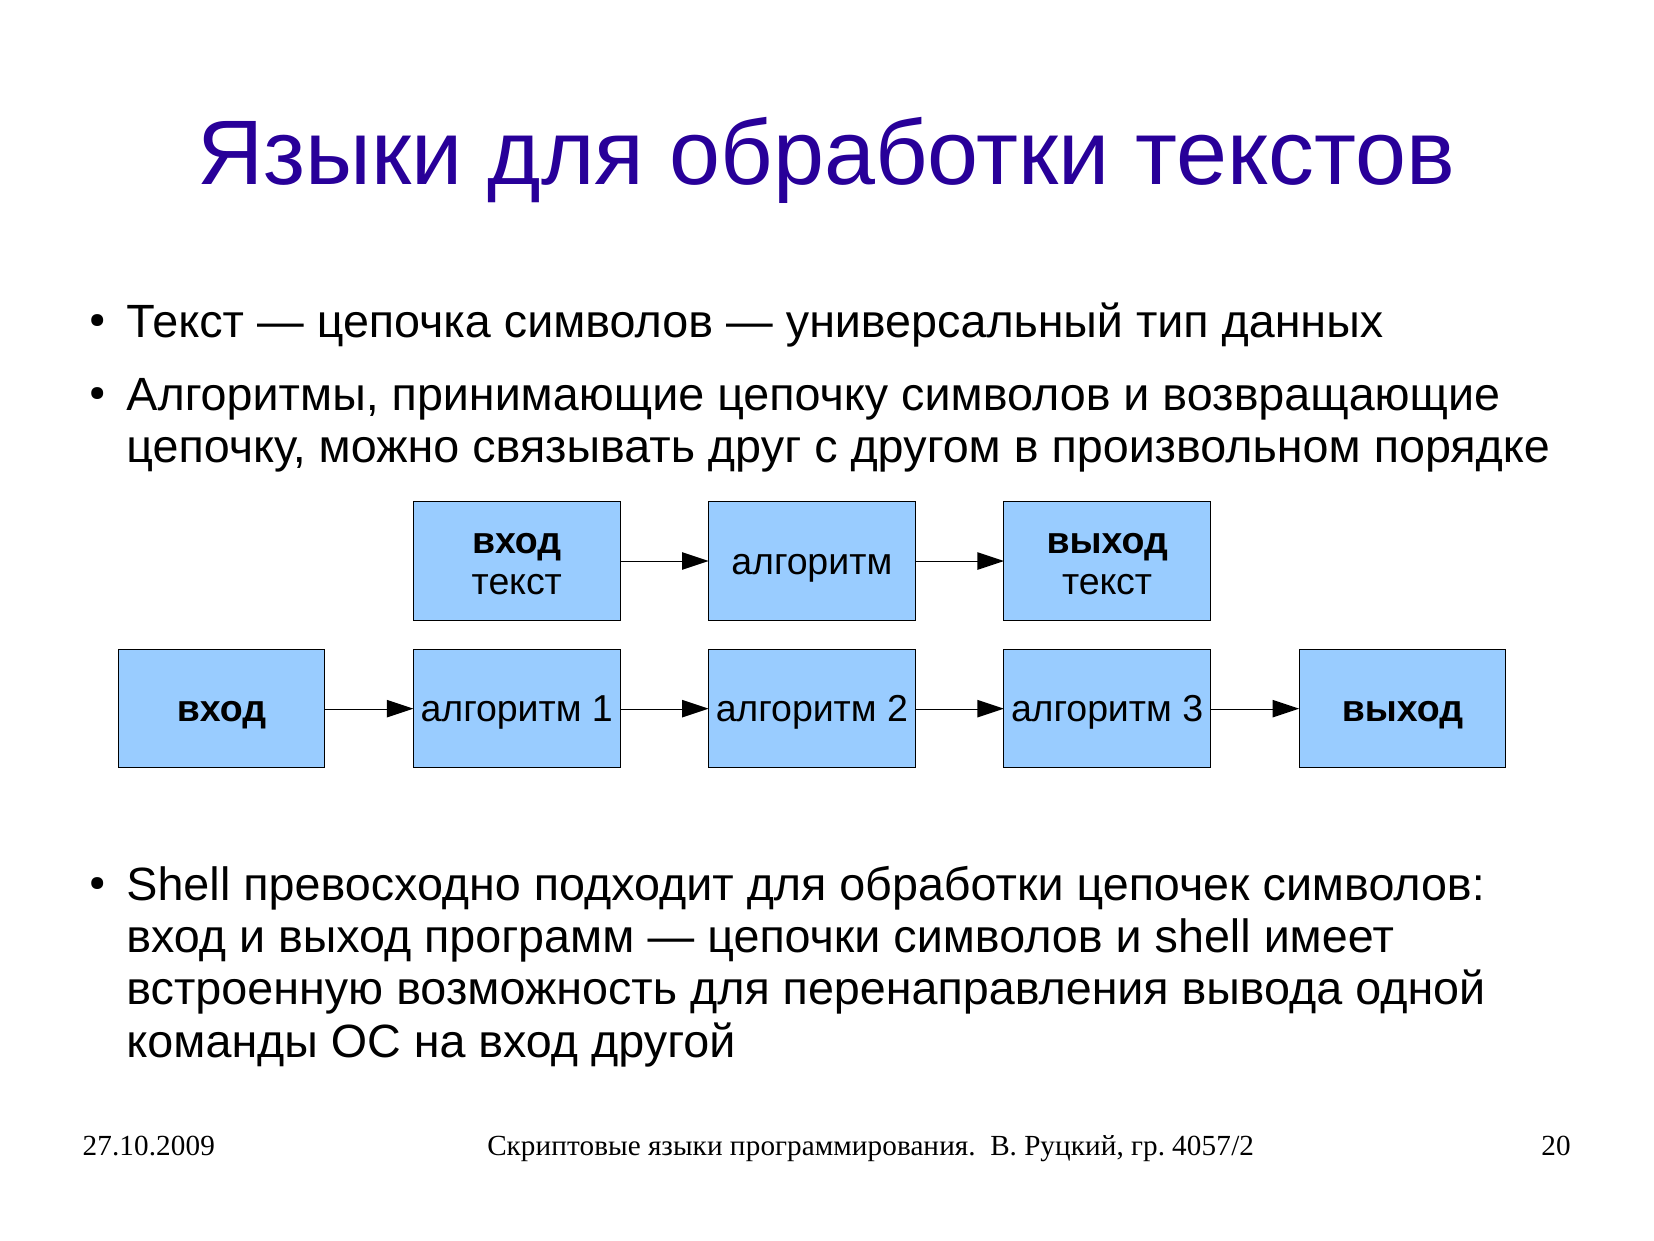

# Языки для обработки текстов
Текст — цепочка символов — универсальный тип данных
Алгоритмы, принимающие цепочку символов и возвращающие цепочку, можно связывать друг с другом в произвольном порядке
Shell превосходно подходит для обработки цепочек символов: вход и выход программ — цепочки символов и shell имеет встроенную возможность для перенаправления вывода одной команды ОС на вход другой
вход
текст
алгоритм
выход
текст
вход
алгоритм 1
алгоритм 2
алгоритм 3
выход
27.10.2009
Скриптовые языки программирования. В. Руцкий, гр. 4057/2
20